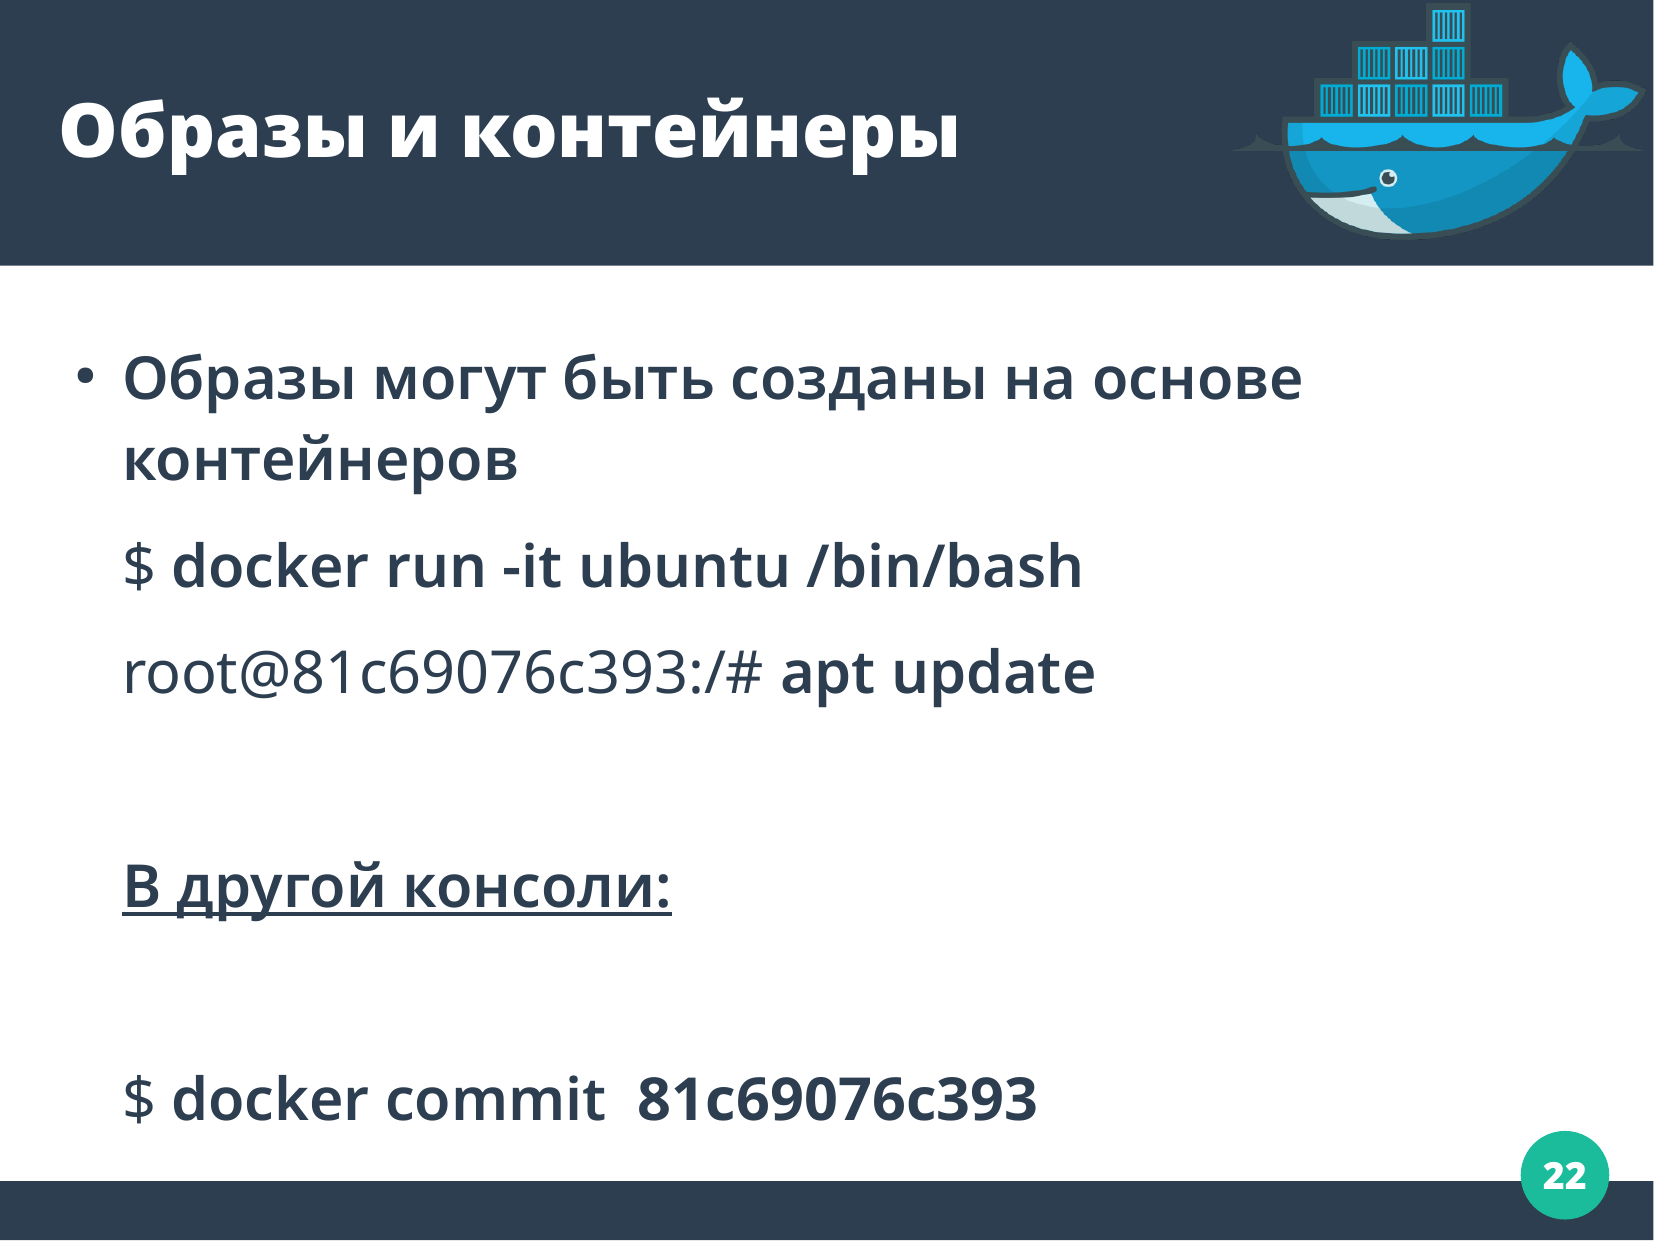

# Образы и контейнеры
Образы могут быть созданы на основе контейнеров
$ docker run -it ubuntu /bin/bash
root@81c69076c393:/# apt update
В другой консоли:
$ docker commit 81c69076c393
22